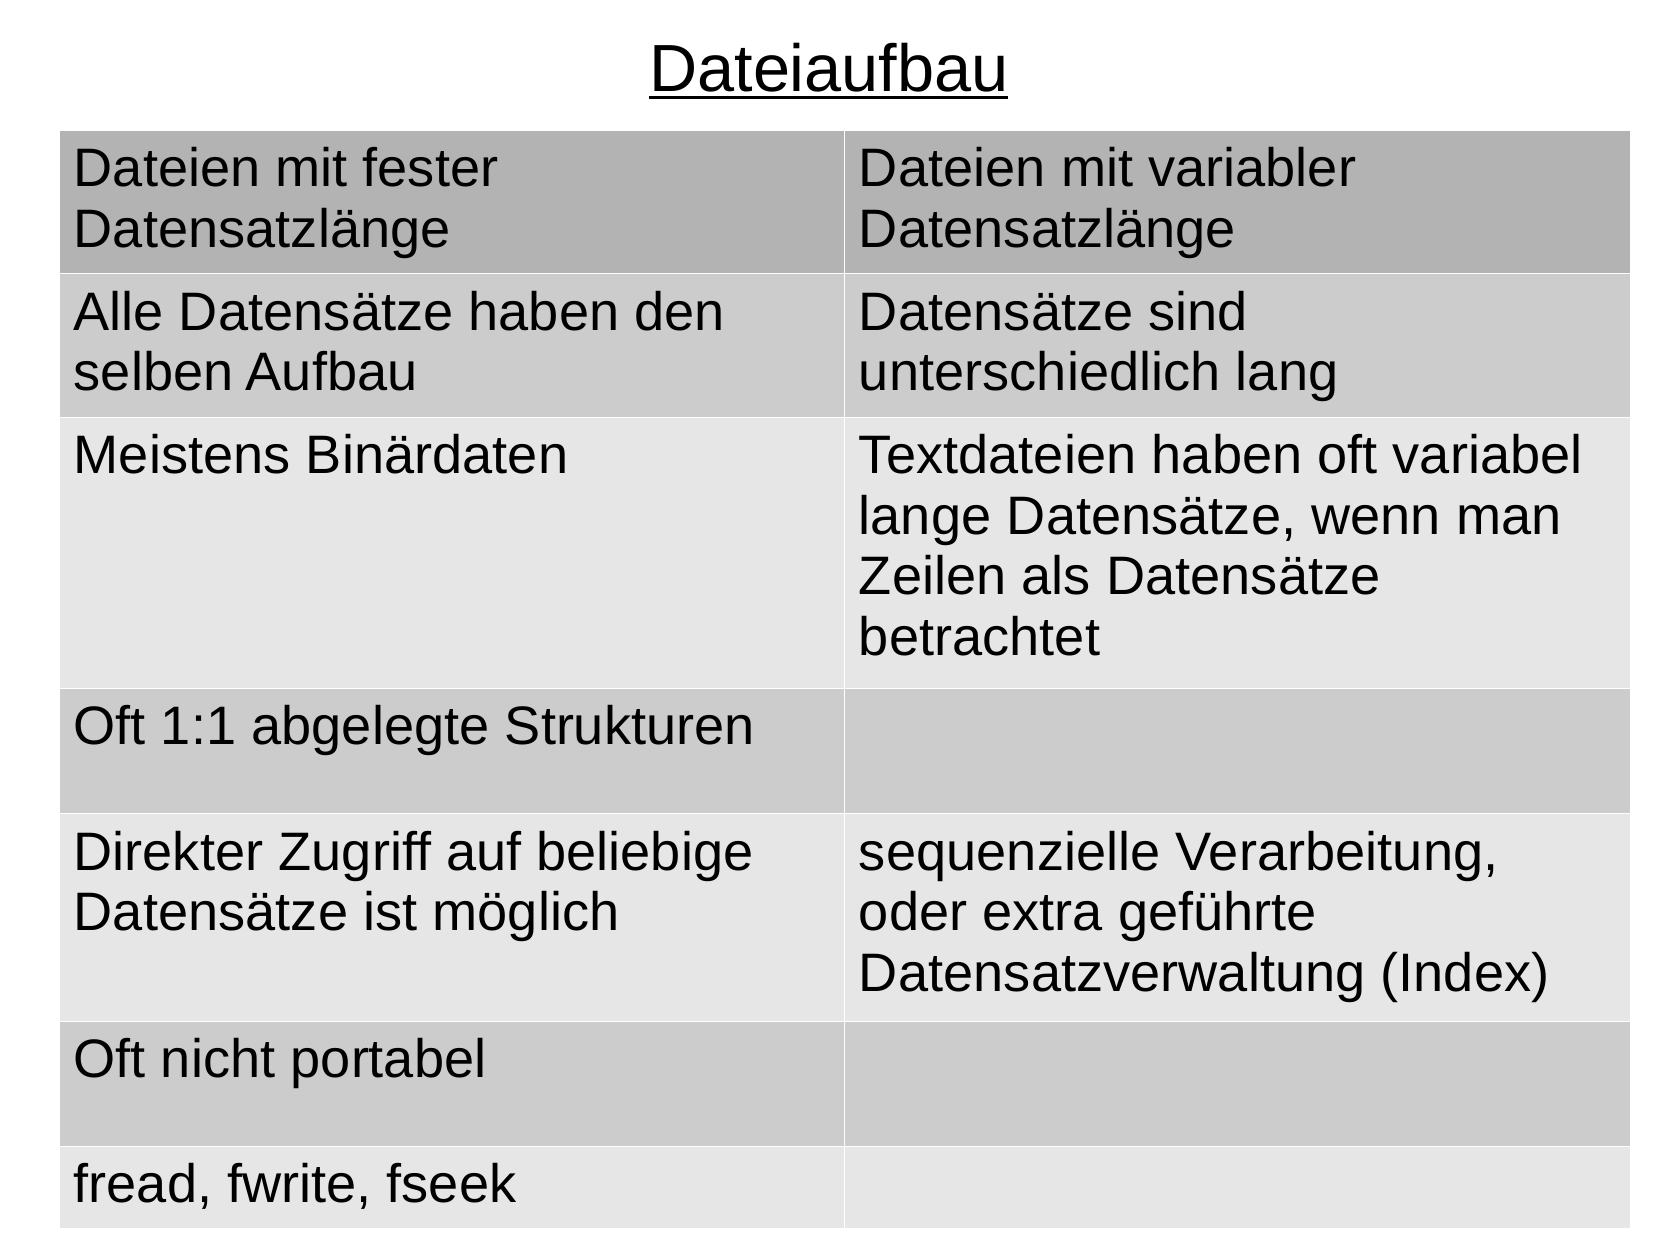

# Dateiaufbau
| Dateien mit fester Datensatzlänge | Dateien mit variabler Datensatzlänge |
| --- | --- |
| Alle Datensätze haben den selben Aufbau | Datensätze sind unterschiedlich lang |
| Meistens Binärdaten | Textdateien haben oft variabel lange Datensätze, wenn man Zeilen als Datensätze betrachtet |
| Oft 1:1 abgelegte Strukturen | |
| Direkter Zugriff auf beliebige Datensätze ist möglich | sequenzielle Verarbeitung, oder extra geführte Datensatzverwaltung (Index) |
| Oft nicht portabel | |
| fread, fwrite, fseek | |